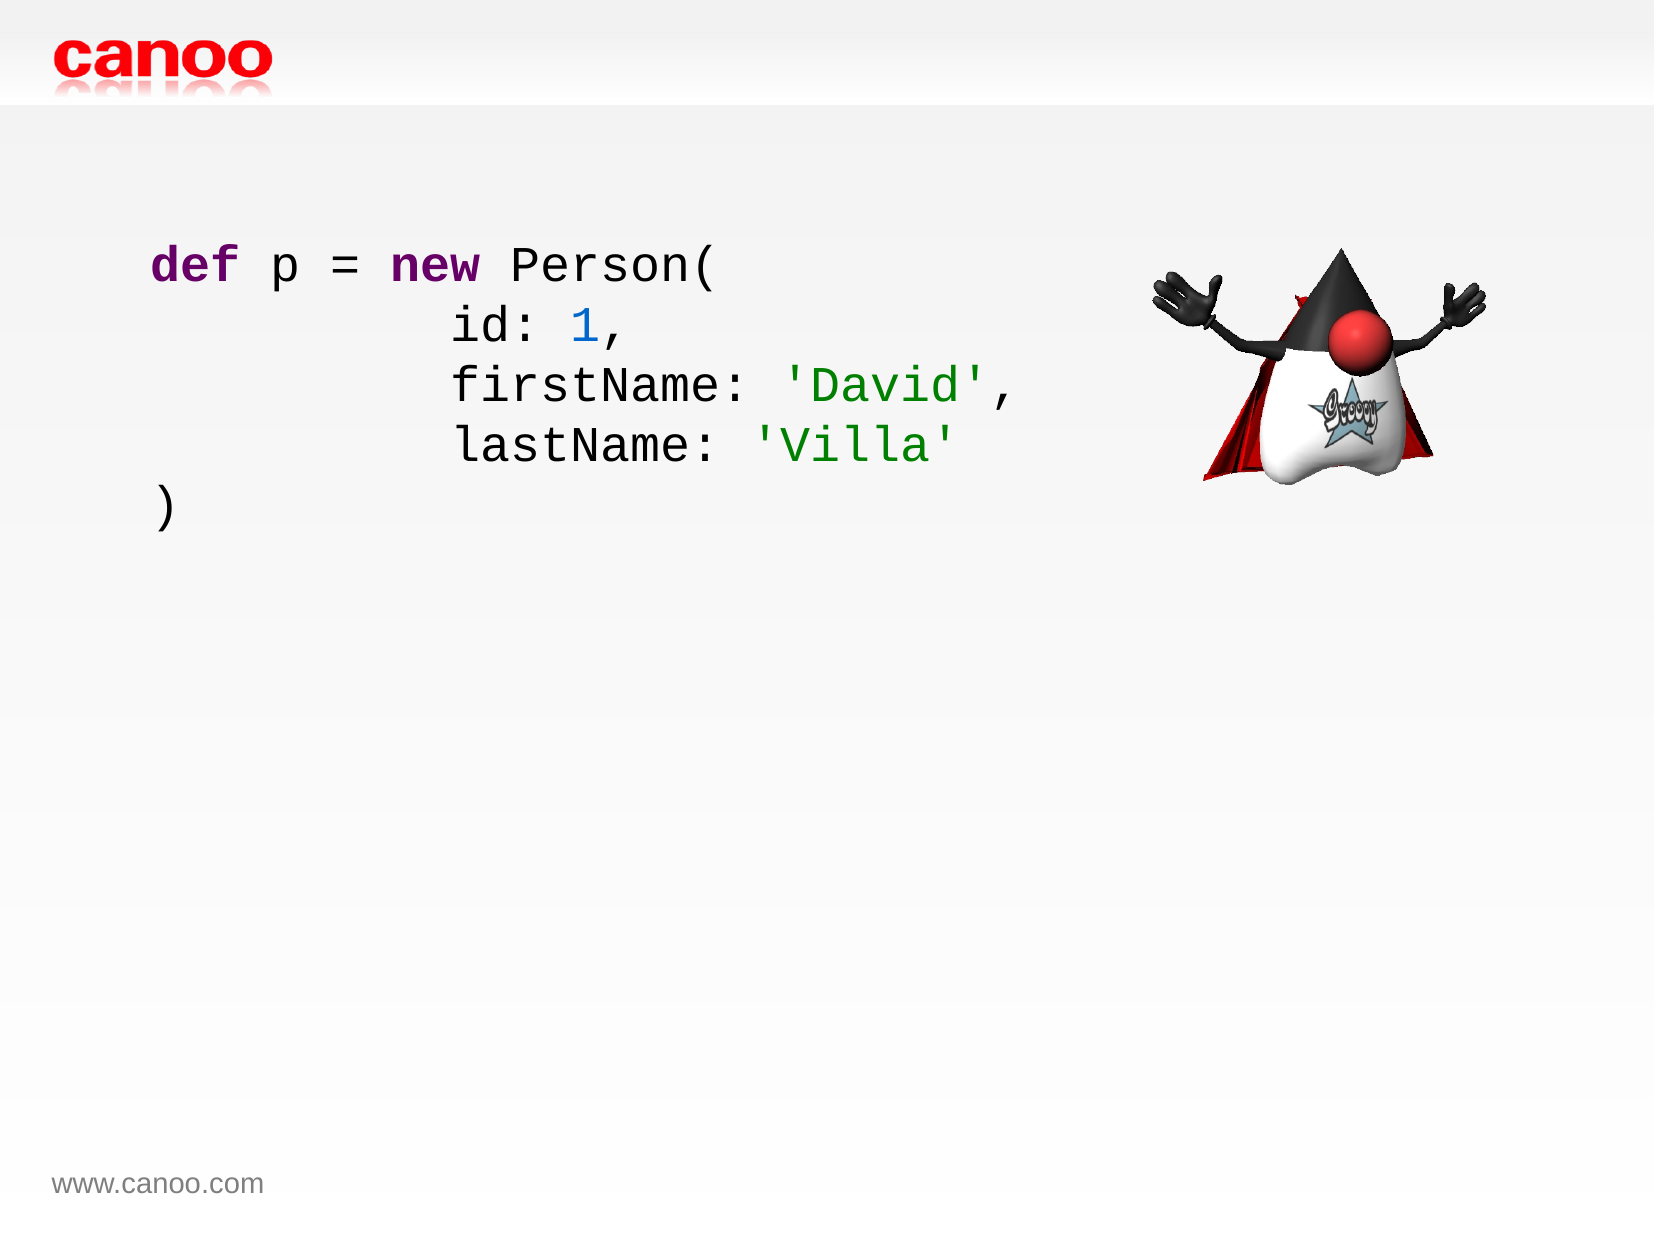

# def p = new Person( id: 1, firstName: 'David', lastName: 'Villa' )